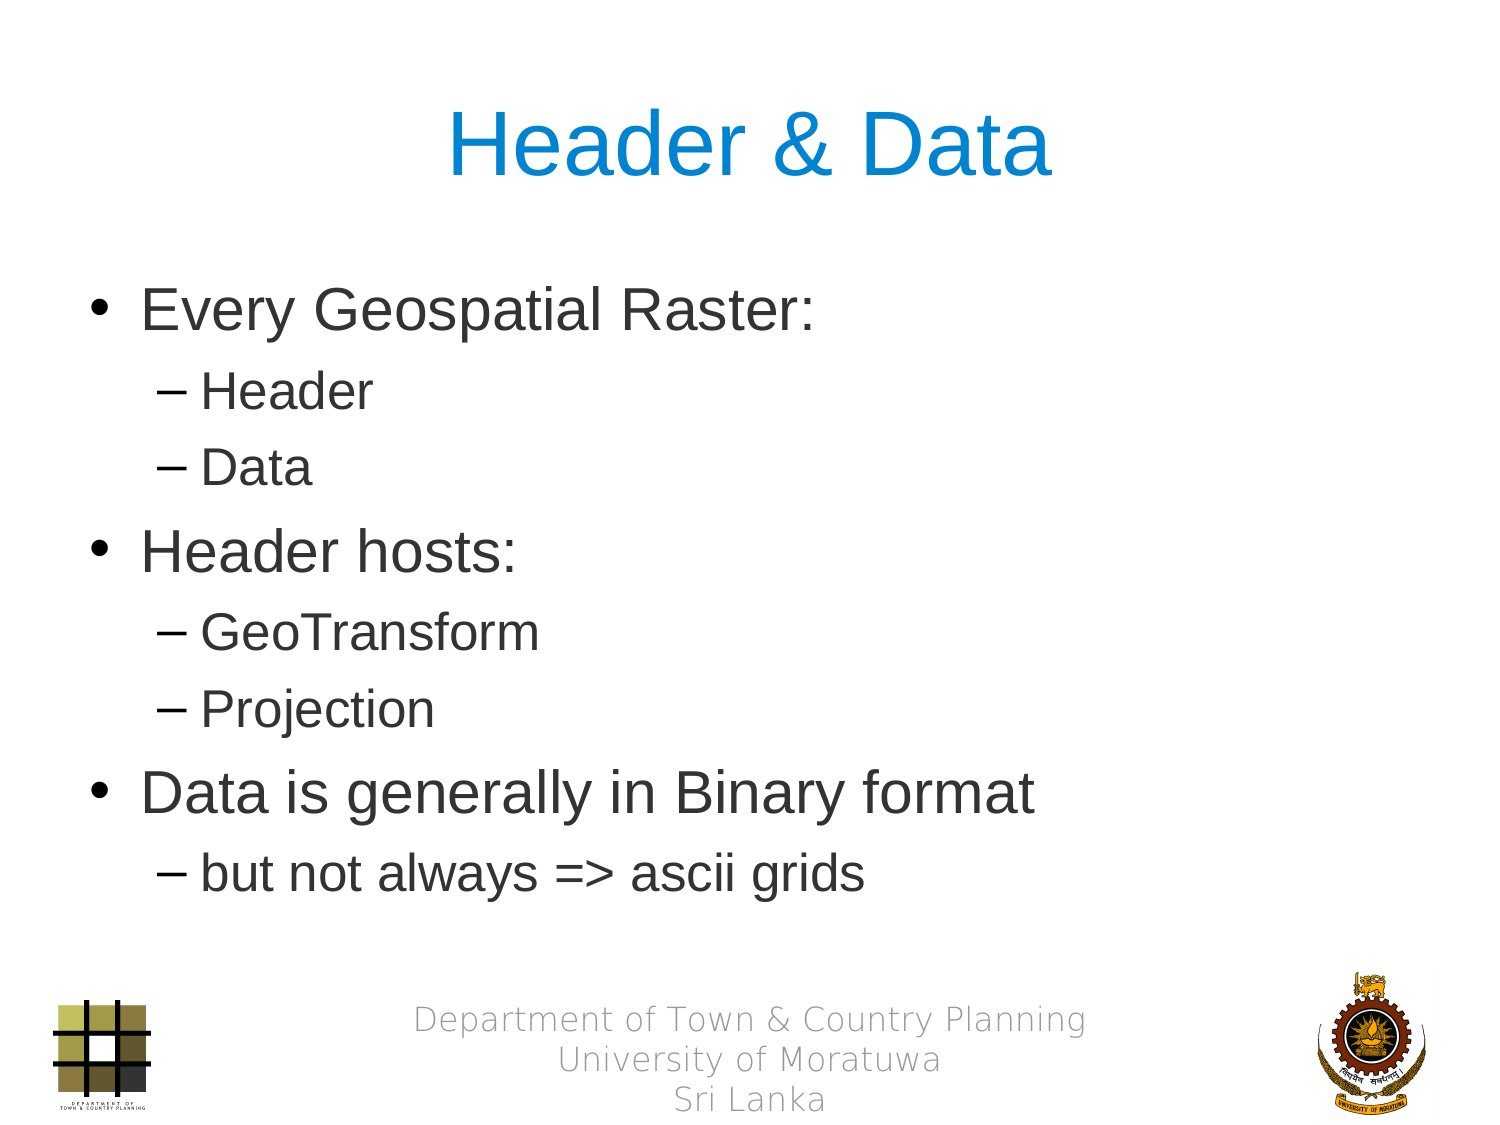

# Header & Data
Every Geospatial Raster:
Header
Data
Header hosts:
GeoTransform
Projection
Data is generally in Binary format
but not always => ascii grids